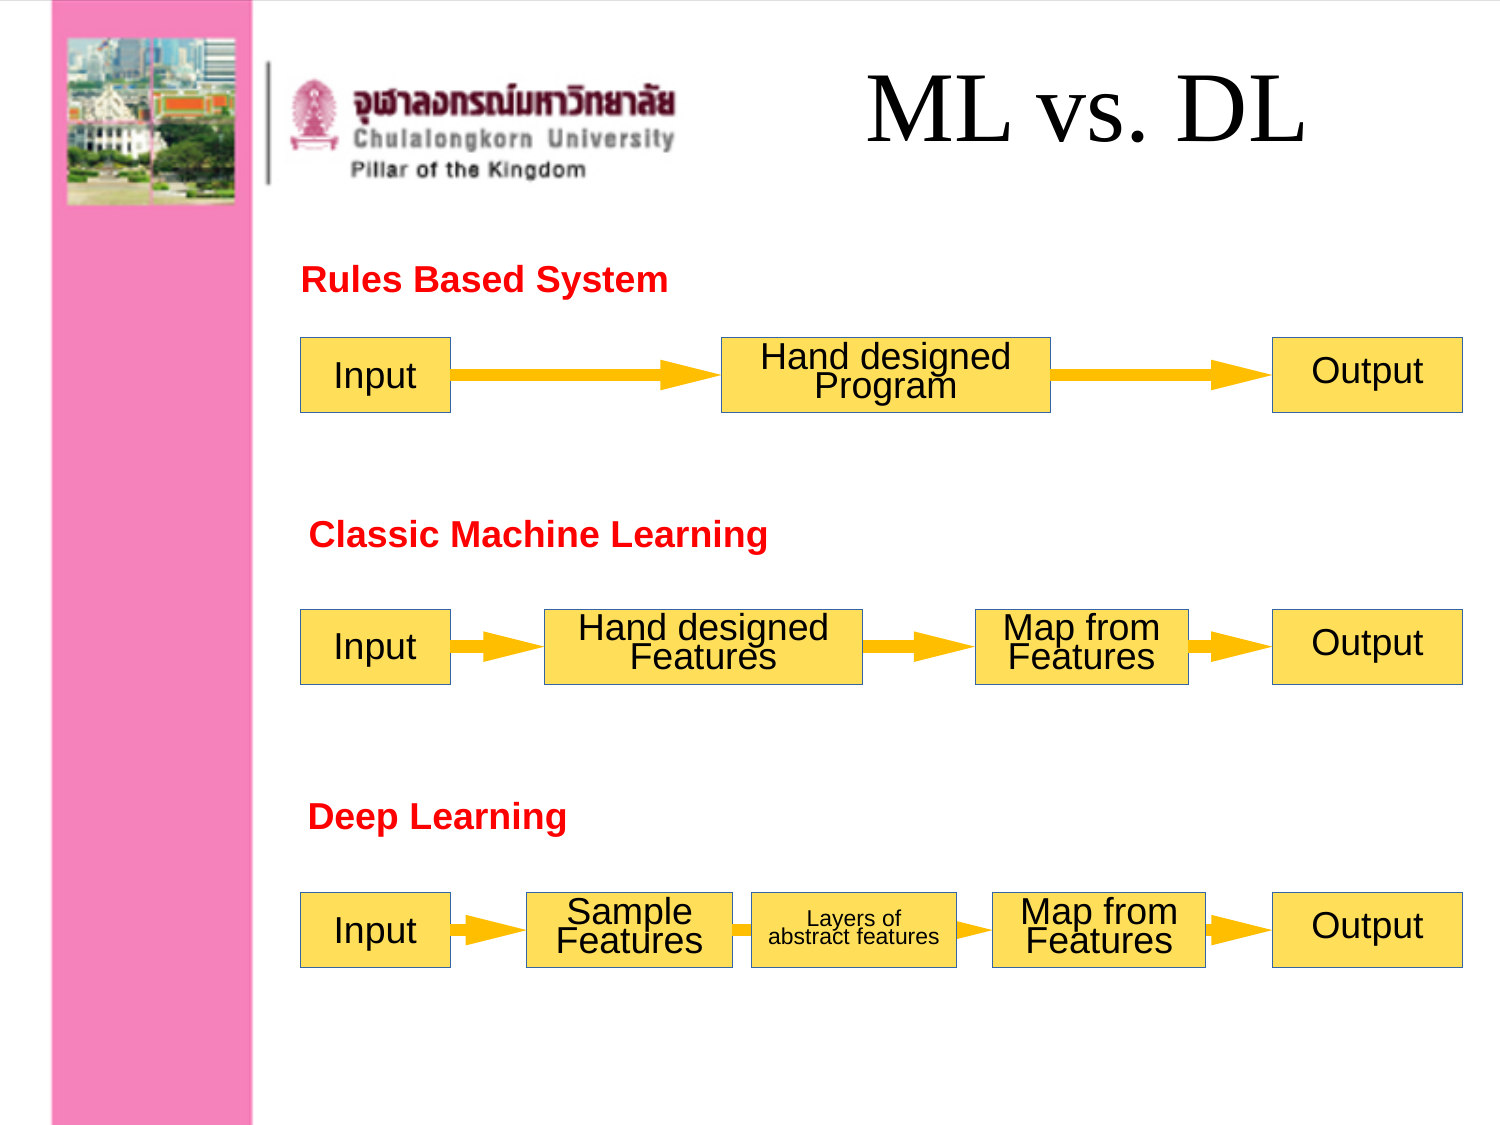

# ML vs. DL
Rules Based System
Input
Hand designed
Program
Output
Classic Machine Learning
Input
Hand designed
Features
Map from
Features
Output
Deep Learning
Input
Sample
Features
Layers of abstract features
Map from
Features
Output